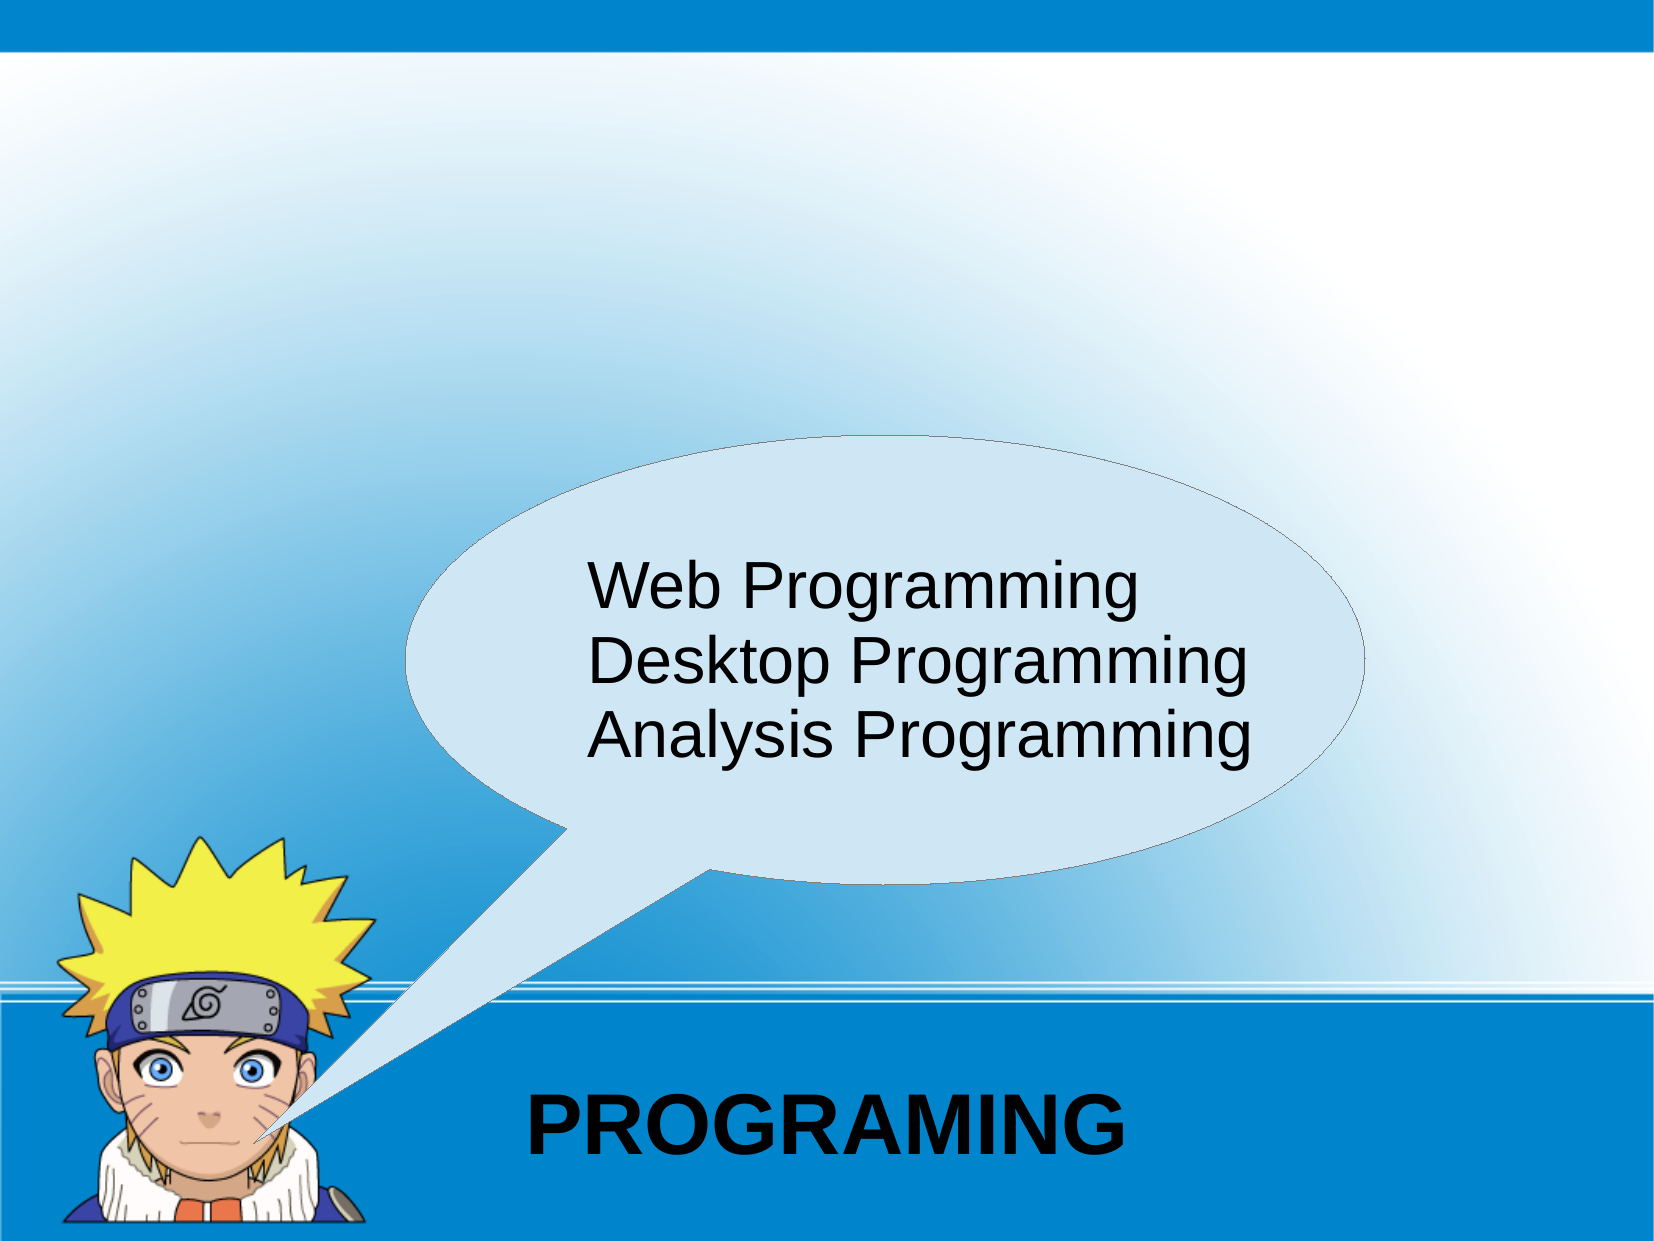

Web Programming
Desktop Programming
Analysis Programming
# PROGRAMING